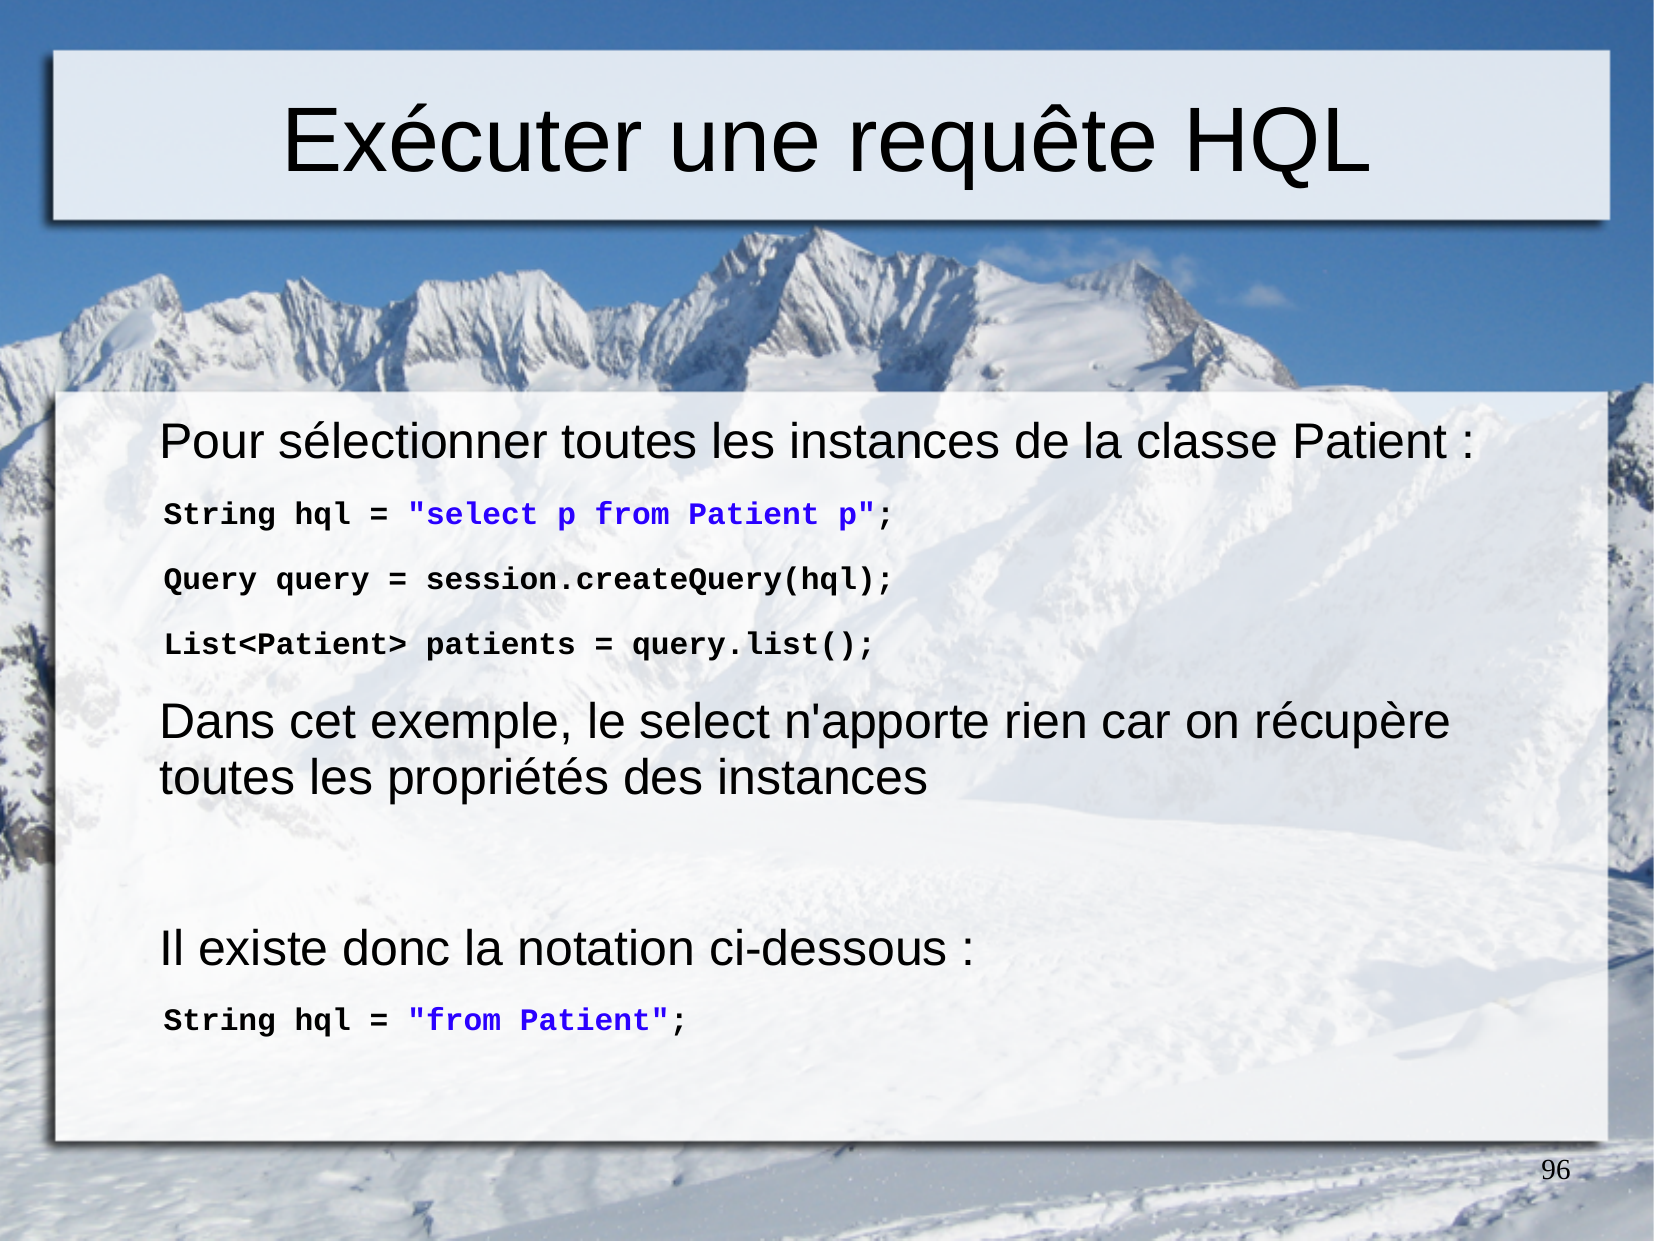

# Exécuter une requête HQL
Pour sélectionner toutes les instances de la classe Patient :
 String hql = "select p from Patient p";
 Query query = session.createQuery(hql);
 List<Patient> patients = query.list();
Dans cet exemple, le select n'apporte rien car on récupère toutes les propriétés des instances
Il existe donc la notation ci-dessous :
 String hql = "from Patient";
96